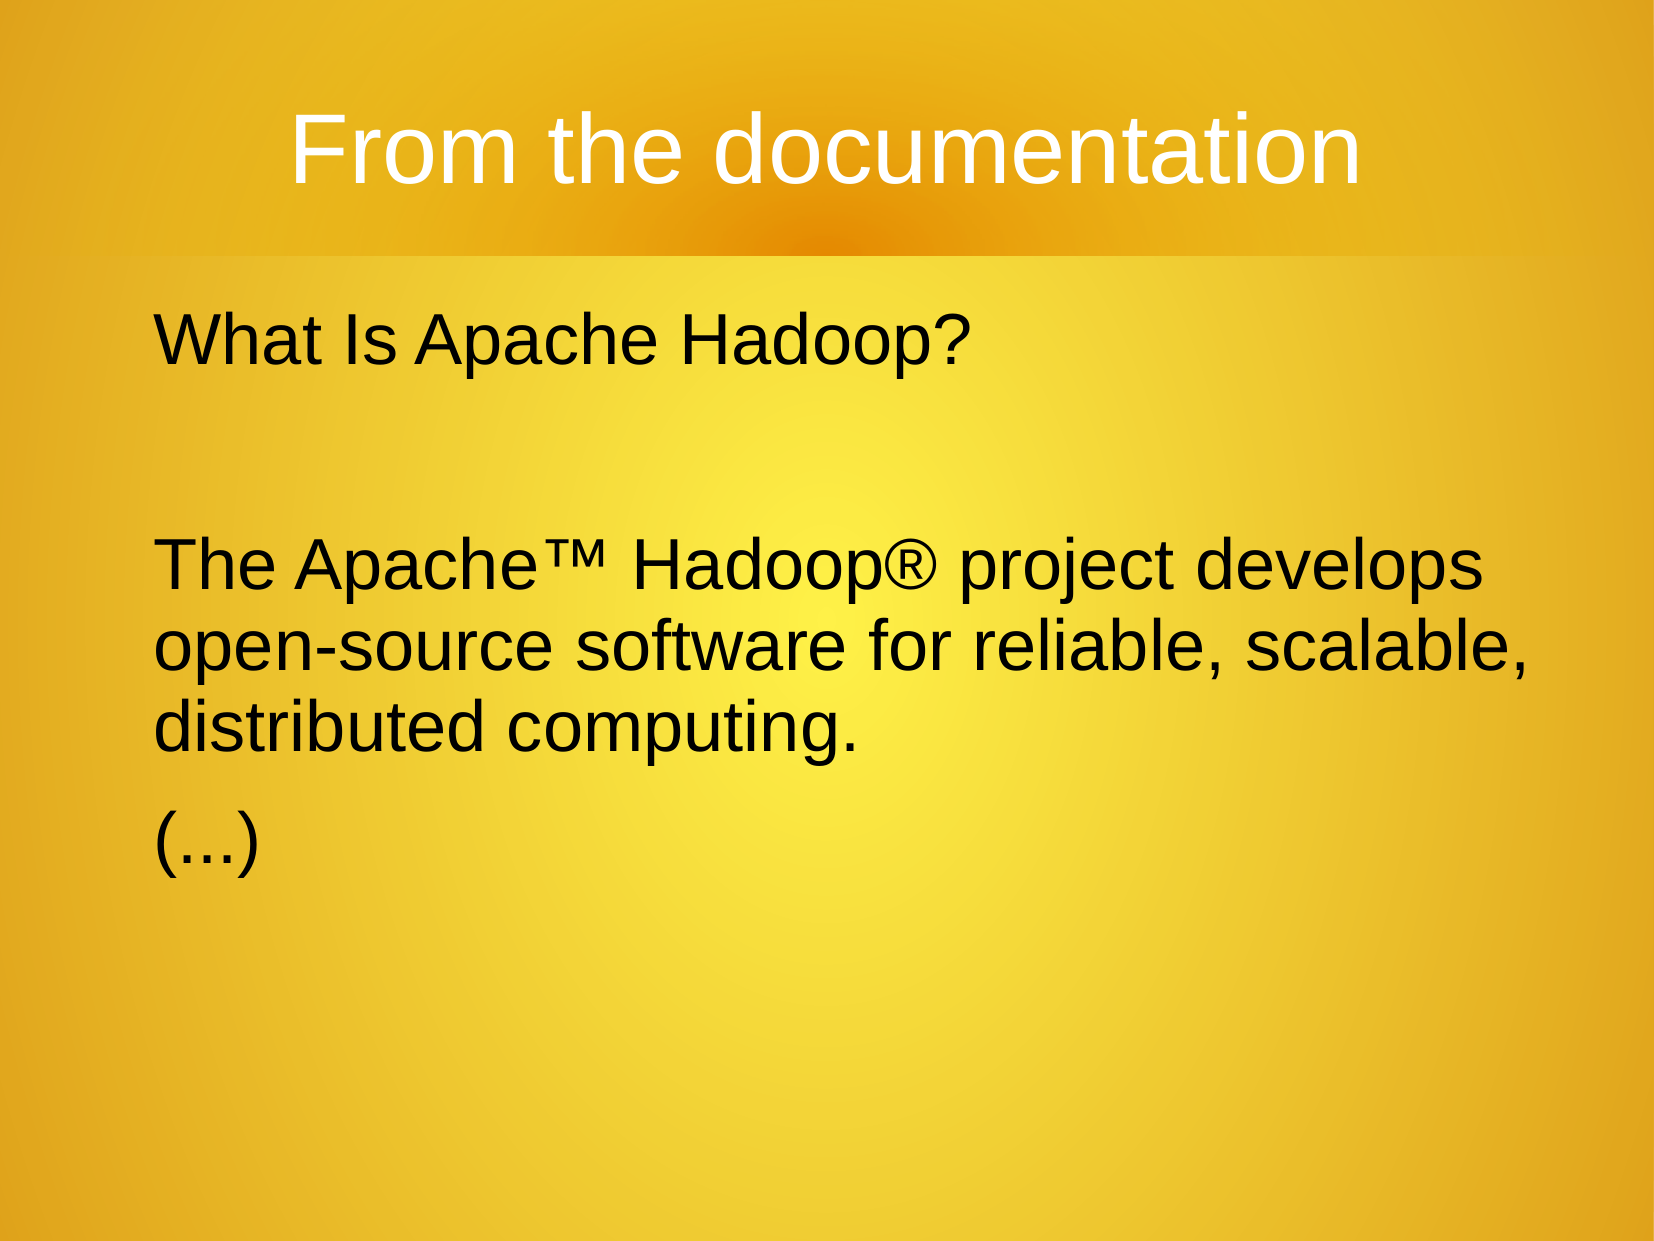

# From the documentation
What Is Apache Hadoop?
The Apache™ Hadoop® project develops open-source software for reliable, scalable, distributed computing.
(...)